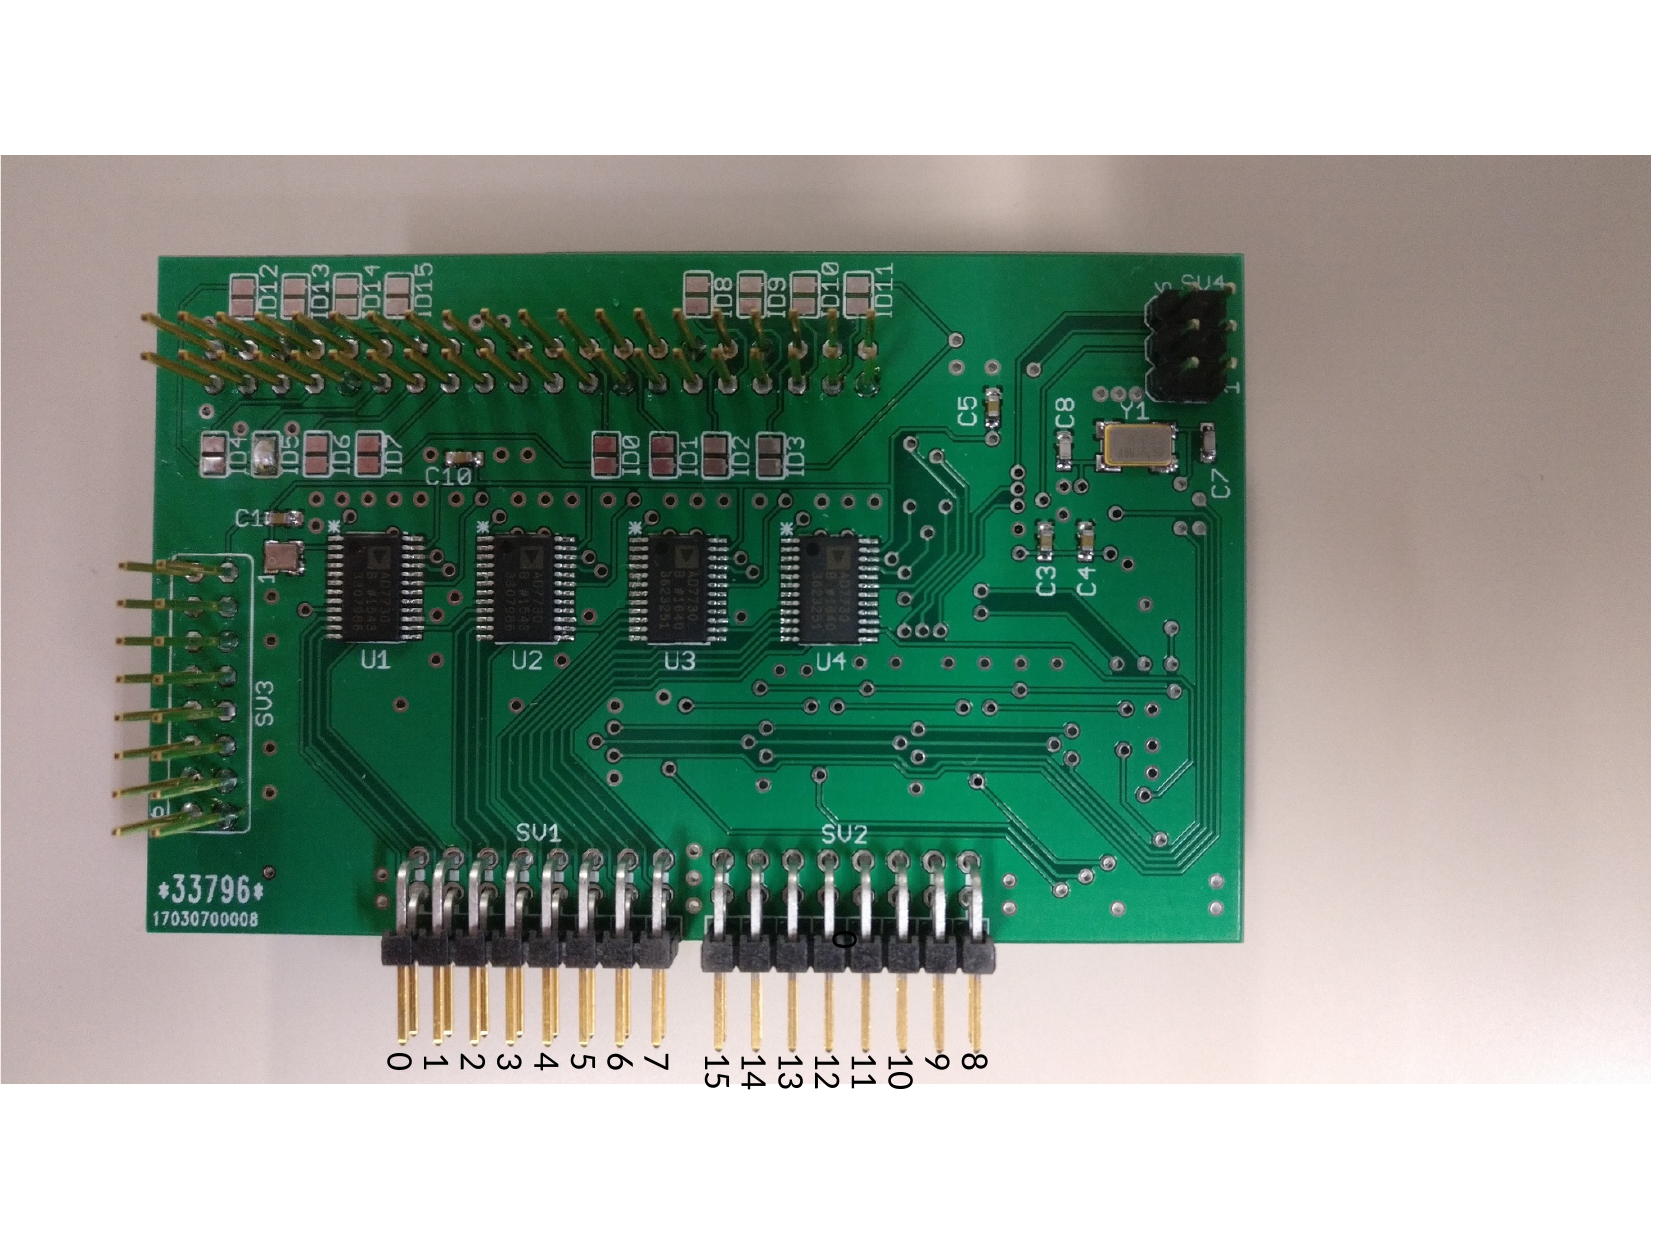

0
0
1
2
3
4
5
6
7
9
8
15
12
11
14
13
10